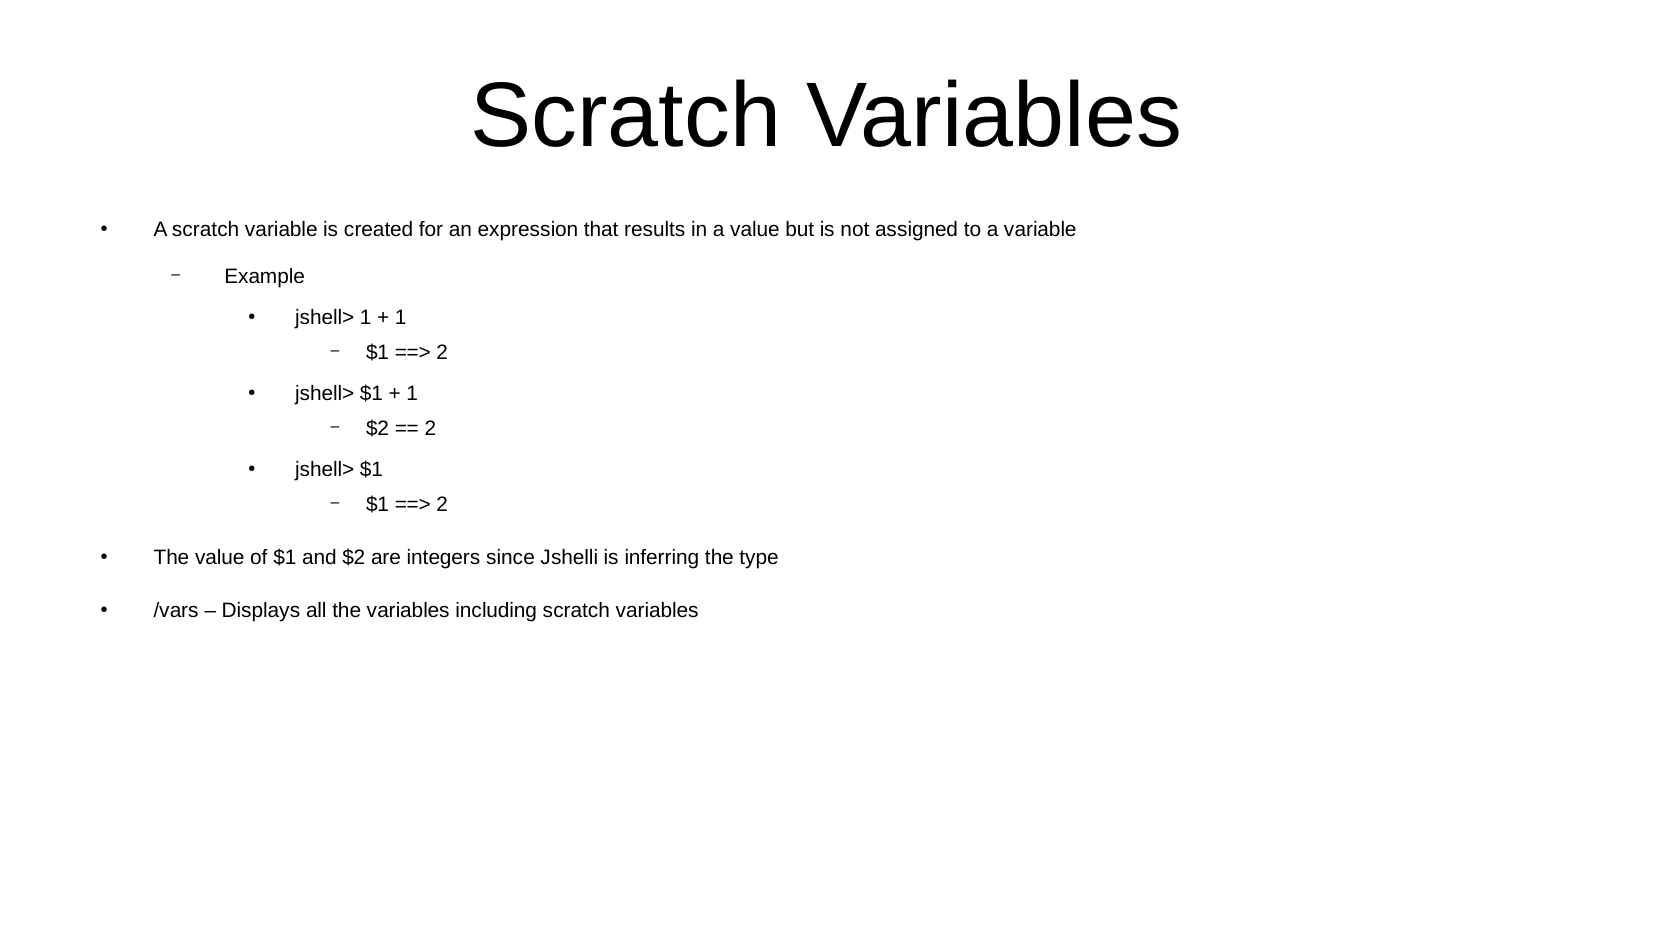

# Scratch Variables
A scratch variable is created for an expression that results in a value but is not assigned to a variable
Example
jshell> 1 + 1
$1 ==> 2
jshell> $1 + 1
$2 == 2
jshell> $1
$1 ==> 2
The value of $1 and $2 are integers since Jshelli is inferring the type
/vars – Displays all the variables including scratch variables